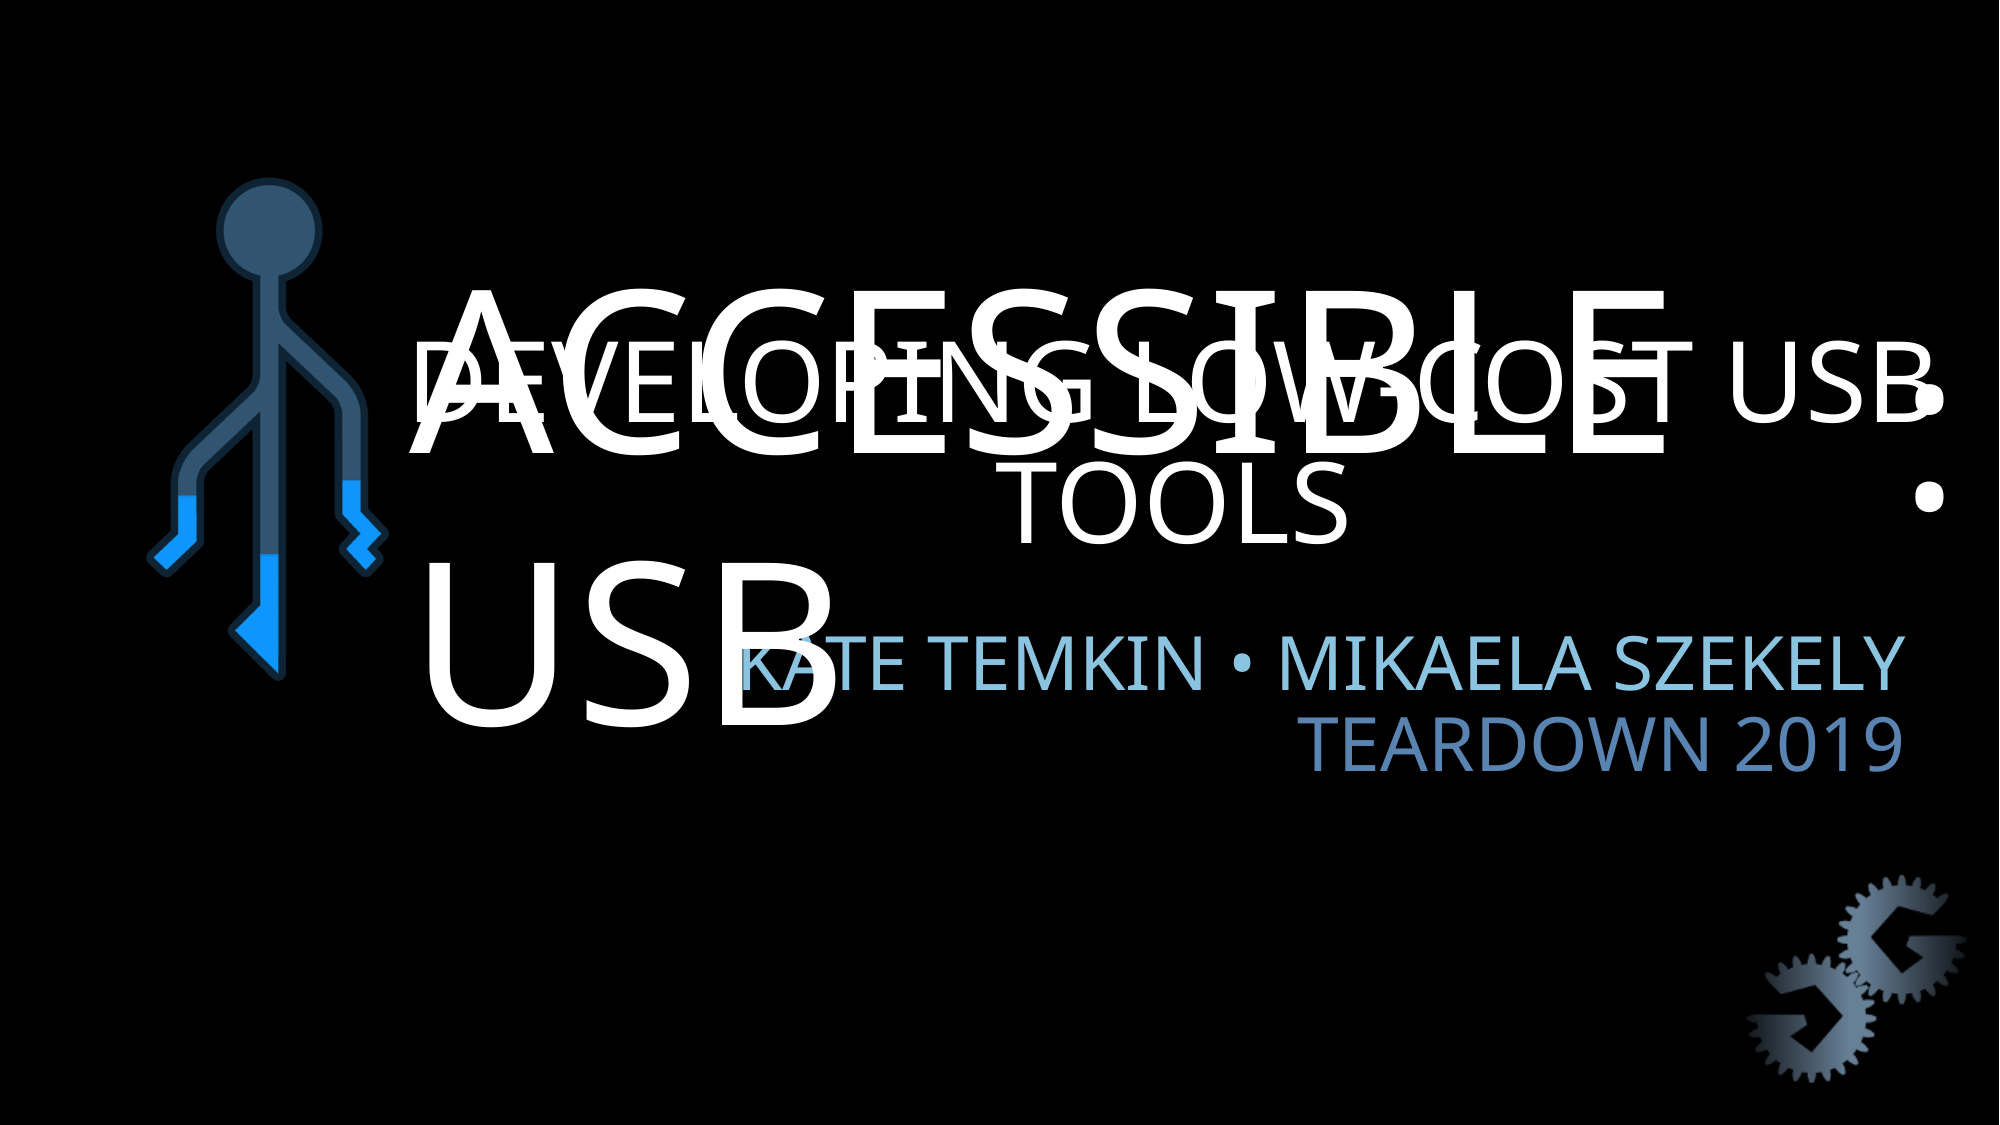

ACCESSIBLE USB
:
# DEVELOPING LOW-COST USB TOOLS
KATE TEMKIN • MIKAELA SZEKELY
TEARDOWN 2019